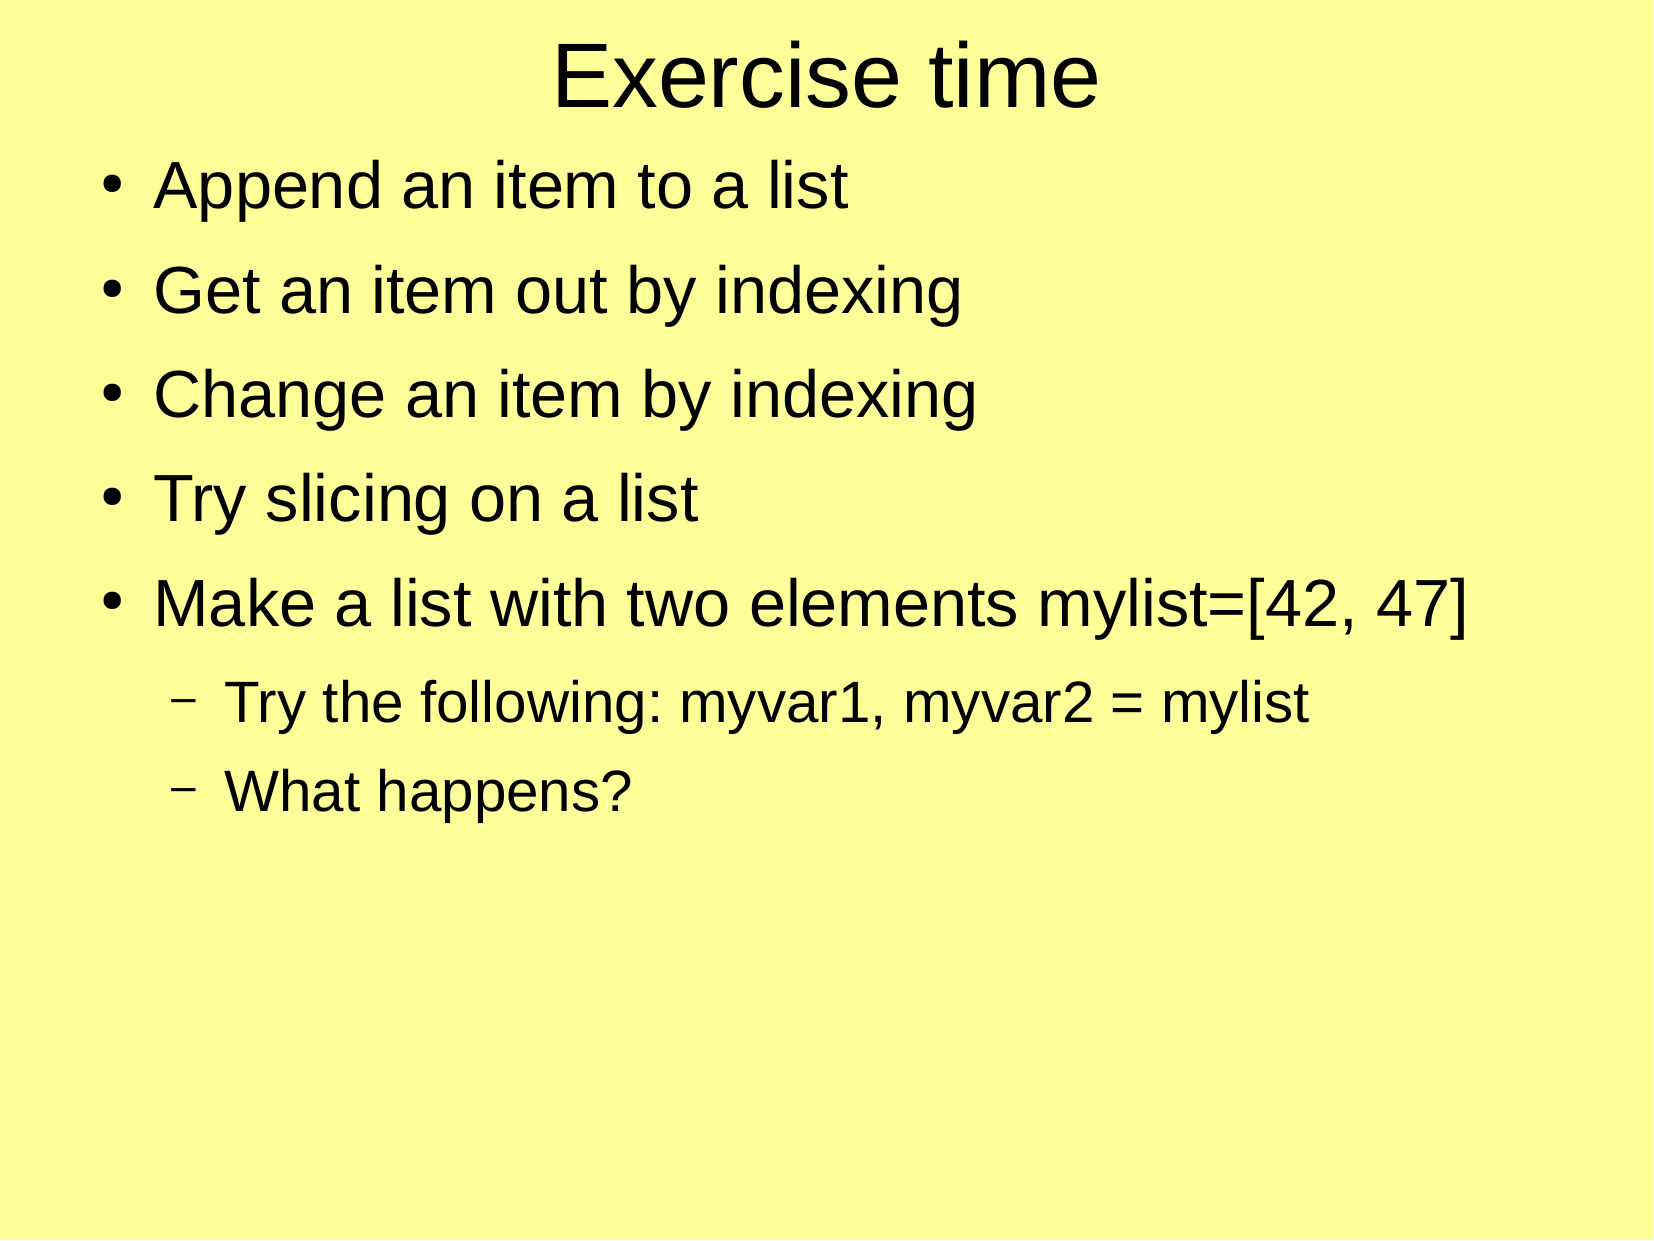

# Exercise time
Append an item to a list
Get an item out by indexing
Change an item by indexing
Try slicing on a list
Make a list with two elements mylist=[42, 47]
Try the following: myvar1, myvar2 = mylist
What happens?